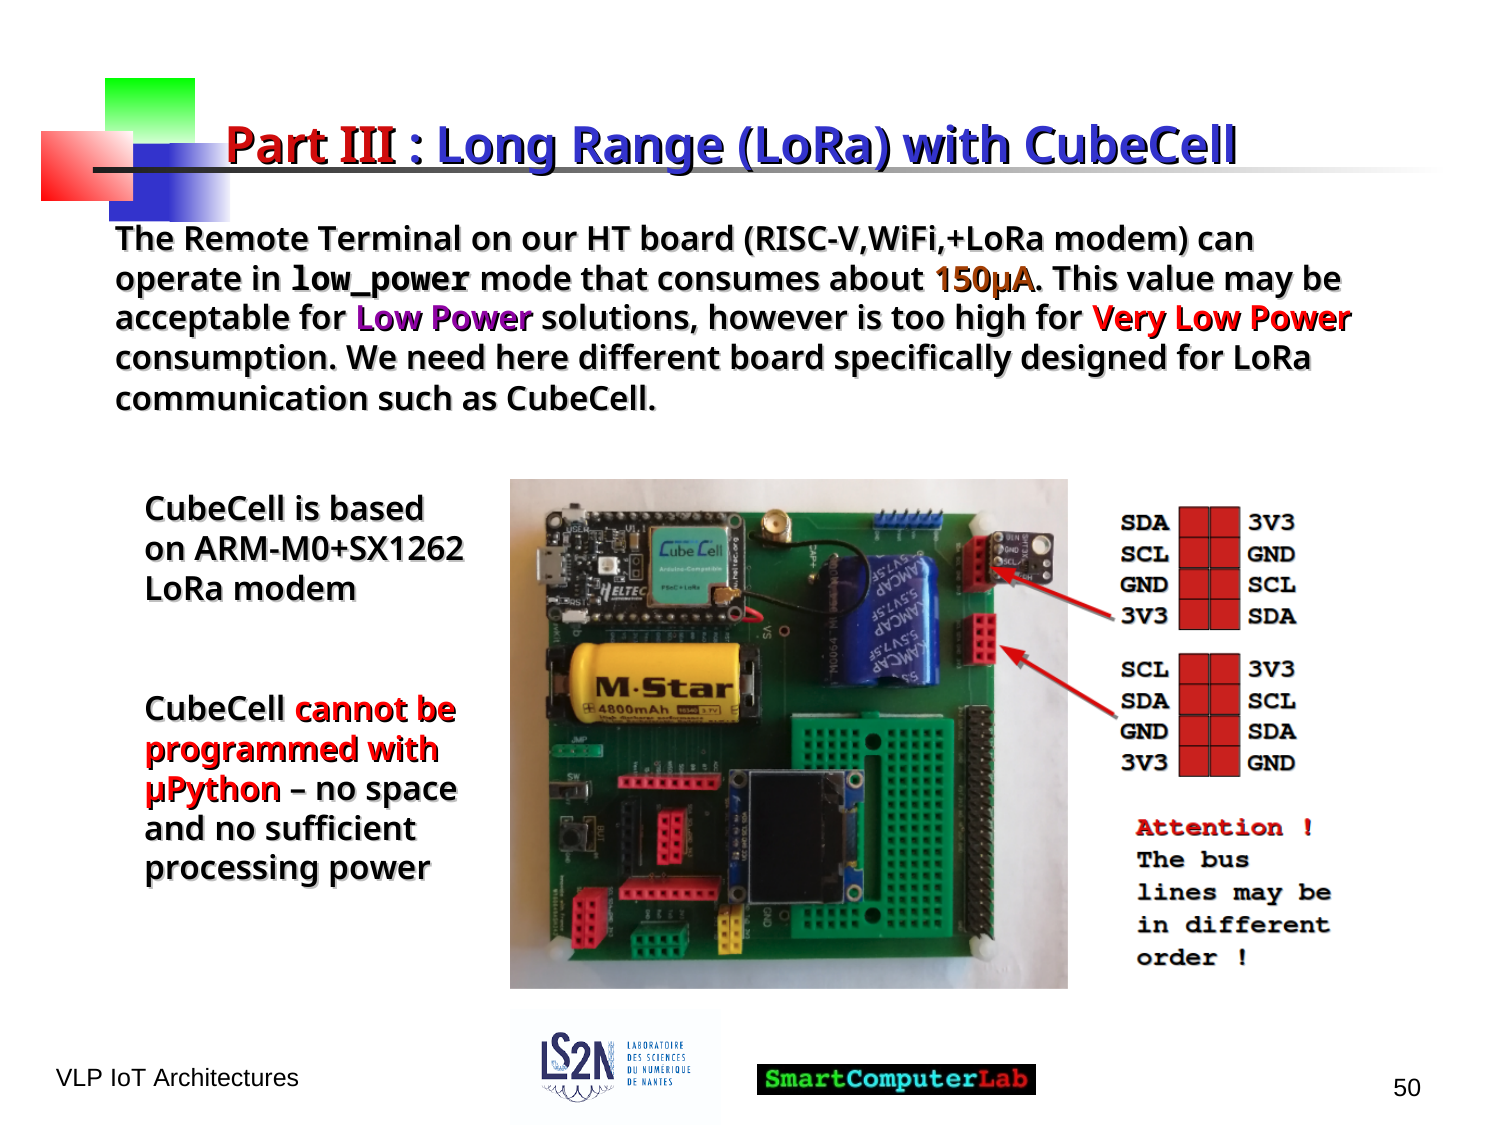

# Part III : Long Range (LoRa) with CubeCell
The Remote Terminal on our HT board (RISC-V,WiFi,+LoRa modem) can operate in low_power mode that consumes about 150µA. This value may be acceptable for Low Power solutions, however is too high for Very Low Power consumption. We need here different board specifically designed for LoRa communication such as CubeCell.
CubeCell is based on ARM-M0+SX1262 LoRa modem
CubeCell cannot be programmed with µPython – no space and no sufficient processing power
50